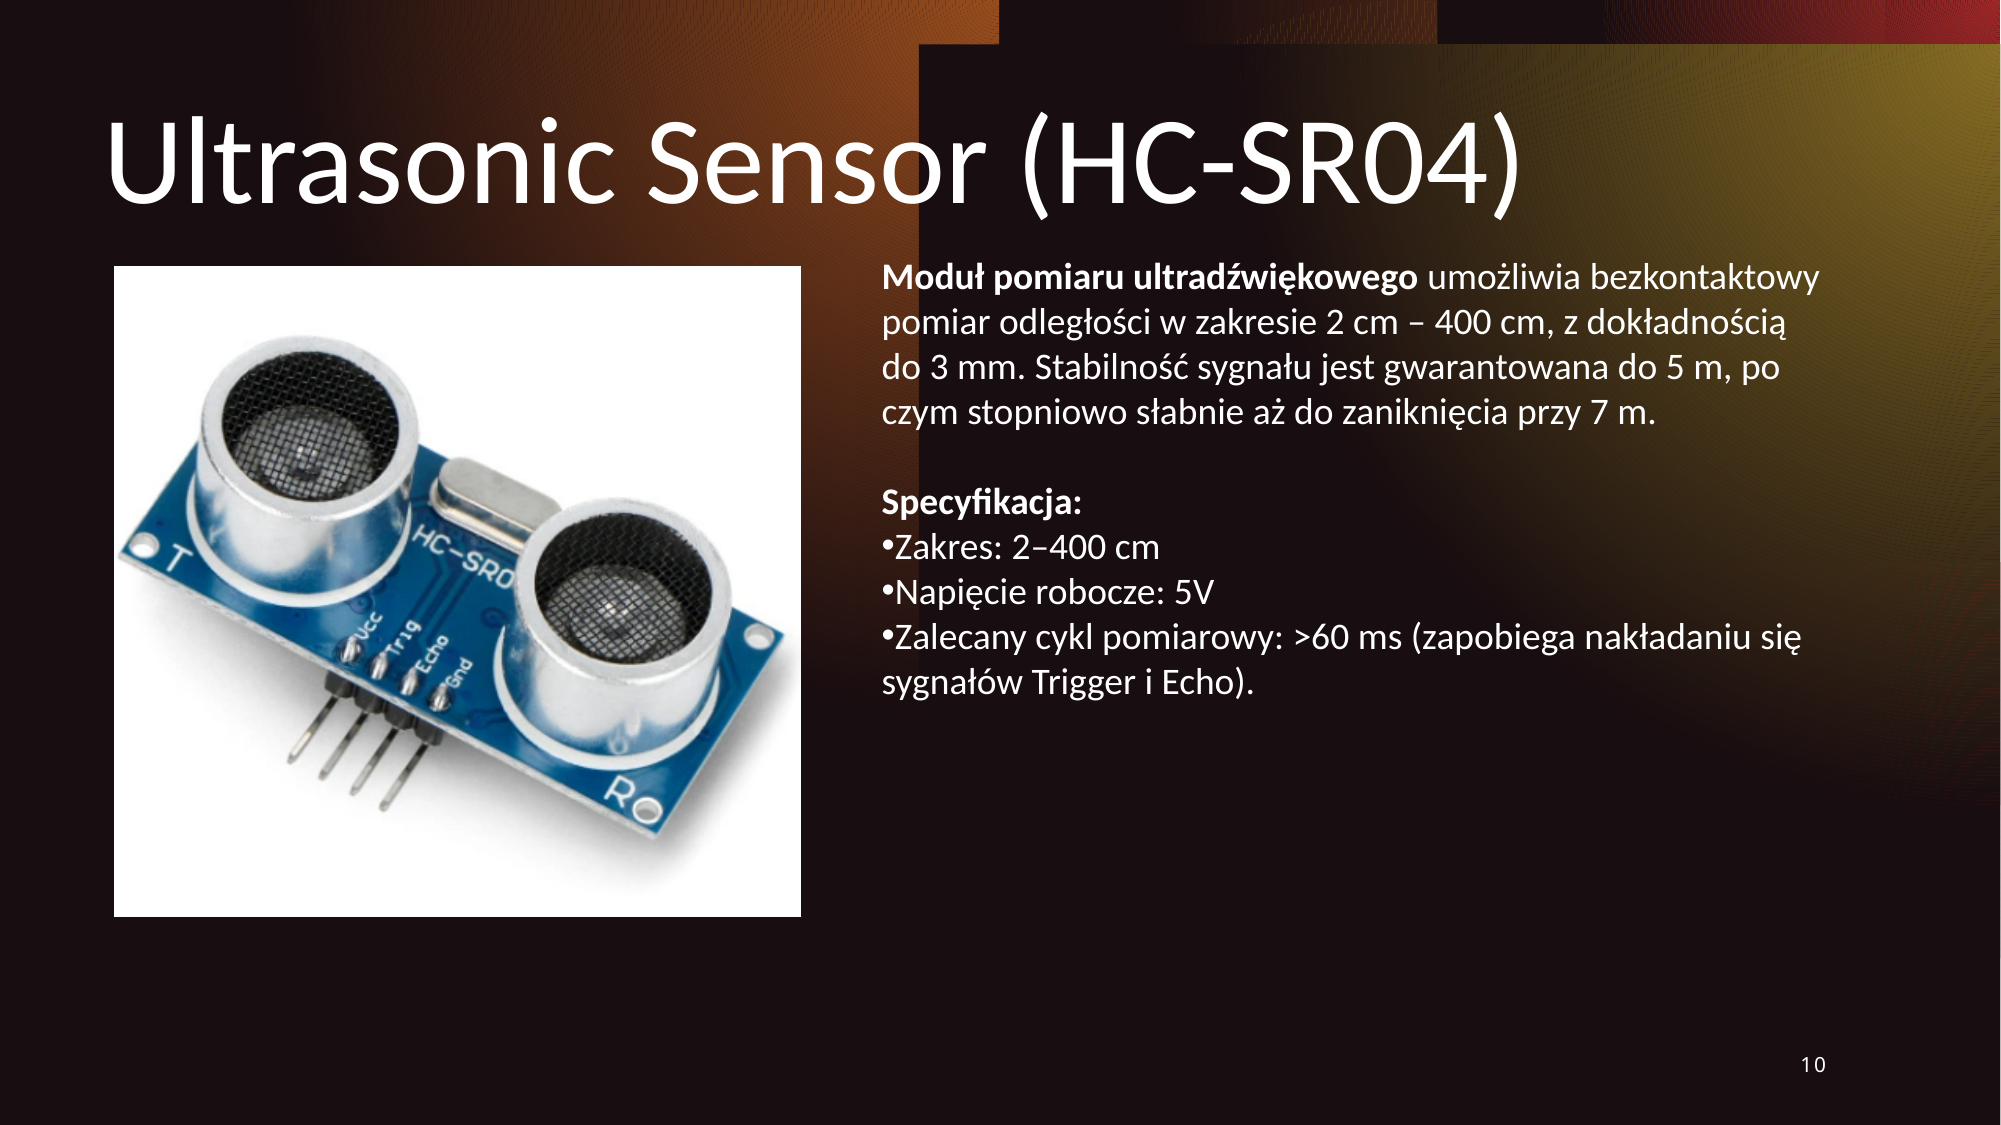

# Ultrasonic Sensor (HC-SR04)
Moduł pomiaru ultradźwiękowego umożliwia bezkontaktowy pomiar odległości w zakresie 2 cm – 400 cm, z dokładnością do 3 mm. Stabilność sygnału jest gwarantowana do 5 m, po czym stopniowo słabnie aż do zaniknięcia przy 7 m.
Specyfikacja:
Zakres: 2–400 cm
Napięcie robocze: 5V
Zalecany cykl pomiarowy: >60 ms (zapobiega nakładaniu się sygnałów Trigger i Echo).